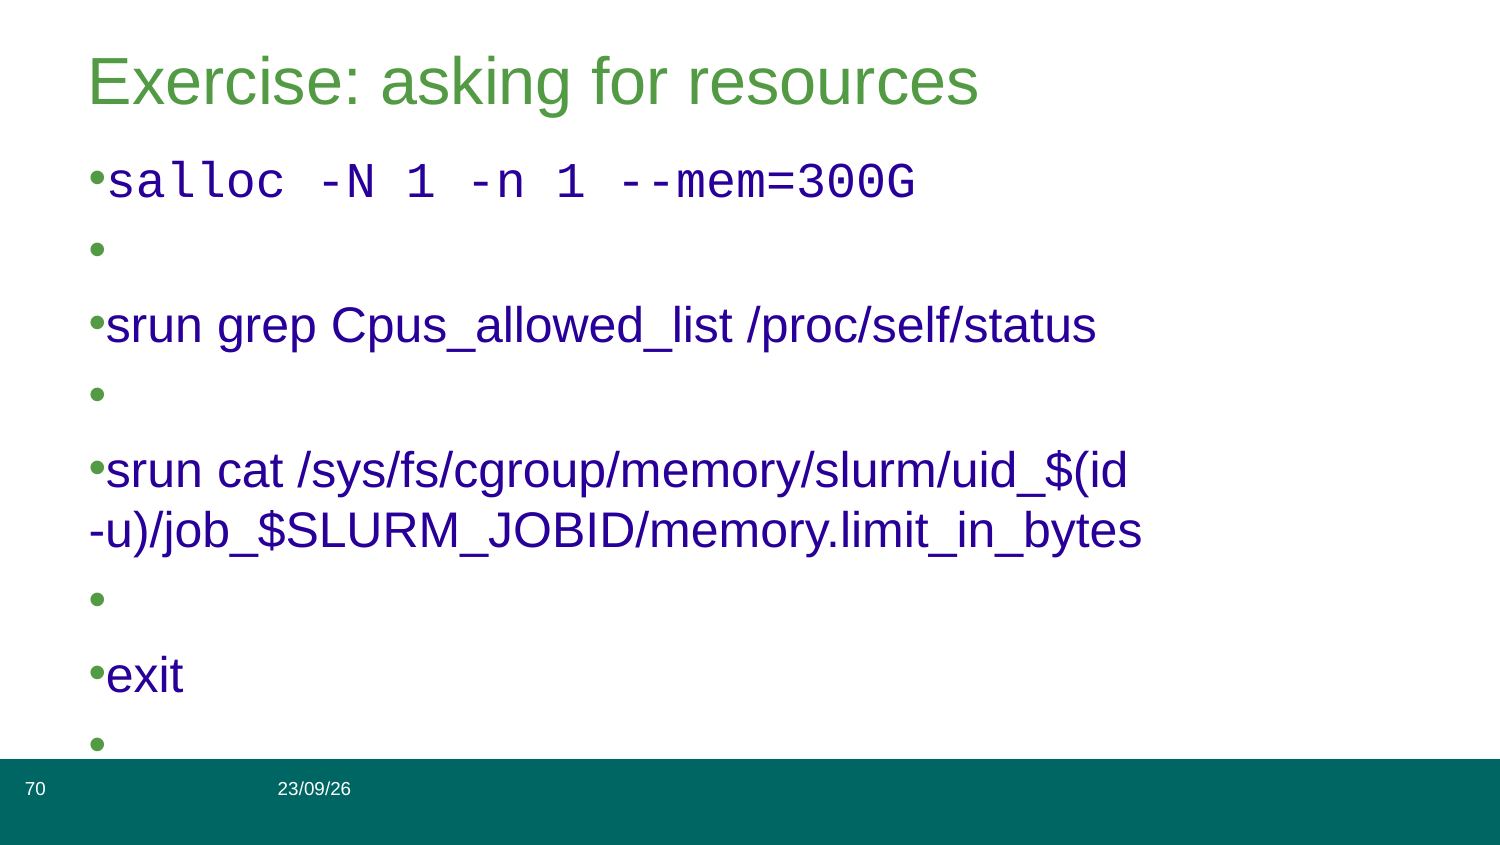

# Exercise: asking for resources
salloc -N 1 -n 1 --mem=300G
srun grep Cpus_allowed_list /proc/self/status
srun cat /sys/fs/cgroup/memory/slurm/uid_$(id -u)/job_$SLURM_JOBID/memory.limit_in_bytes
exit